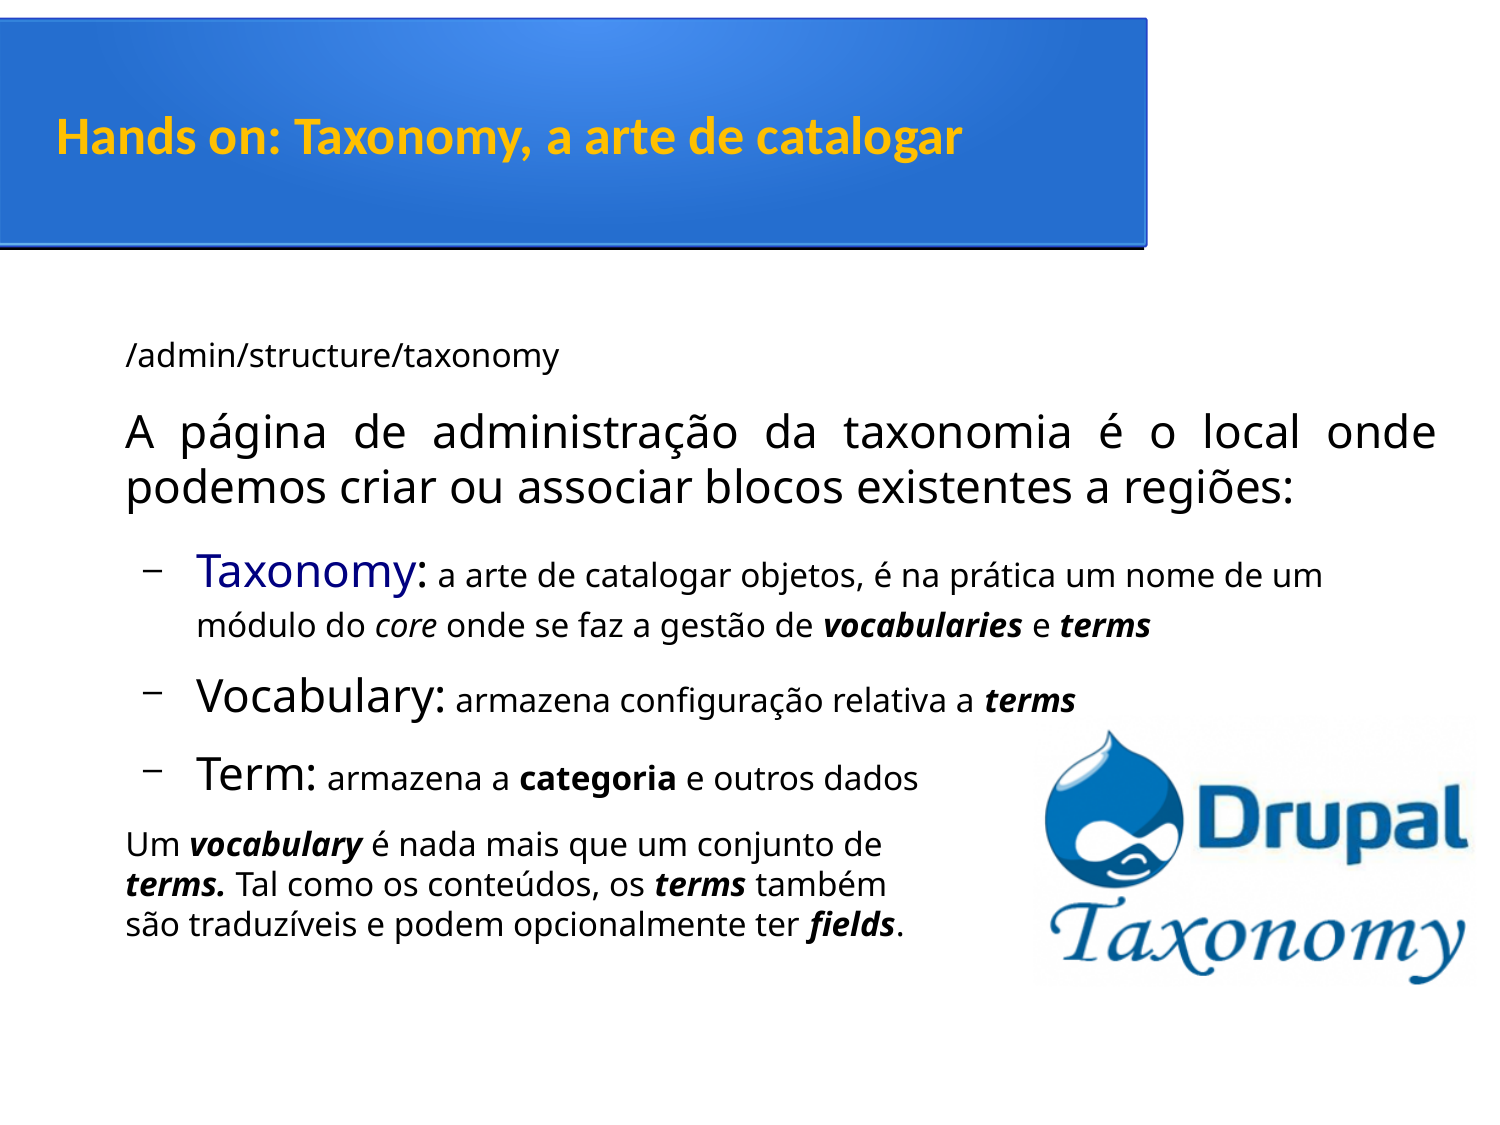

# Hands on: Taxonomy, a arte de catalogar
/admin/structure/taxonomy
A página de administração da taxonomia é o local onde podemos criar ou associar blocos existentes a regiões:
Taxonomy: a arte de catalogar objetos, é na prática um nome de um módulo do core onde se faz a gestão de vocabularies e terms
Vocabulary: armazena configuração relativa a terms
Term: armazena a categoria e outros dados
Um vocabulary é nada mais que um conjunto de
terms. Tal como os conteúdos, os terms também
são traduzíveis e podem opcionalmente ter fields.